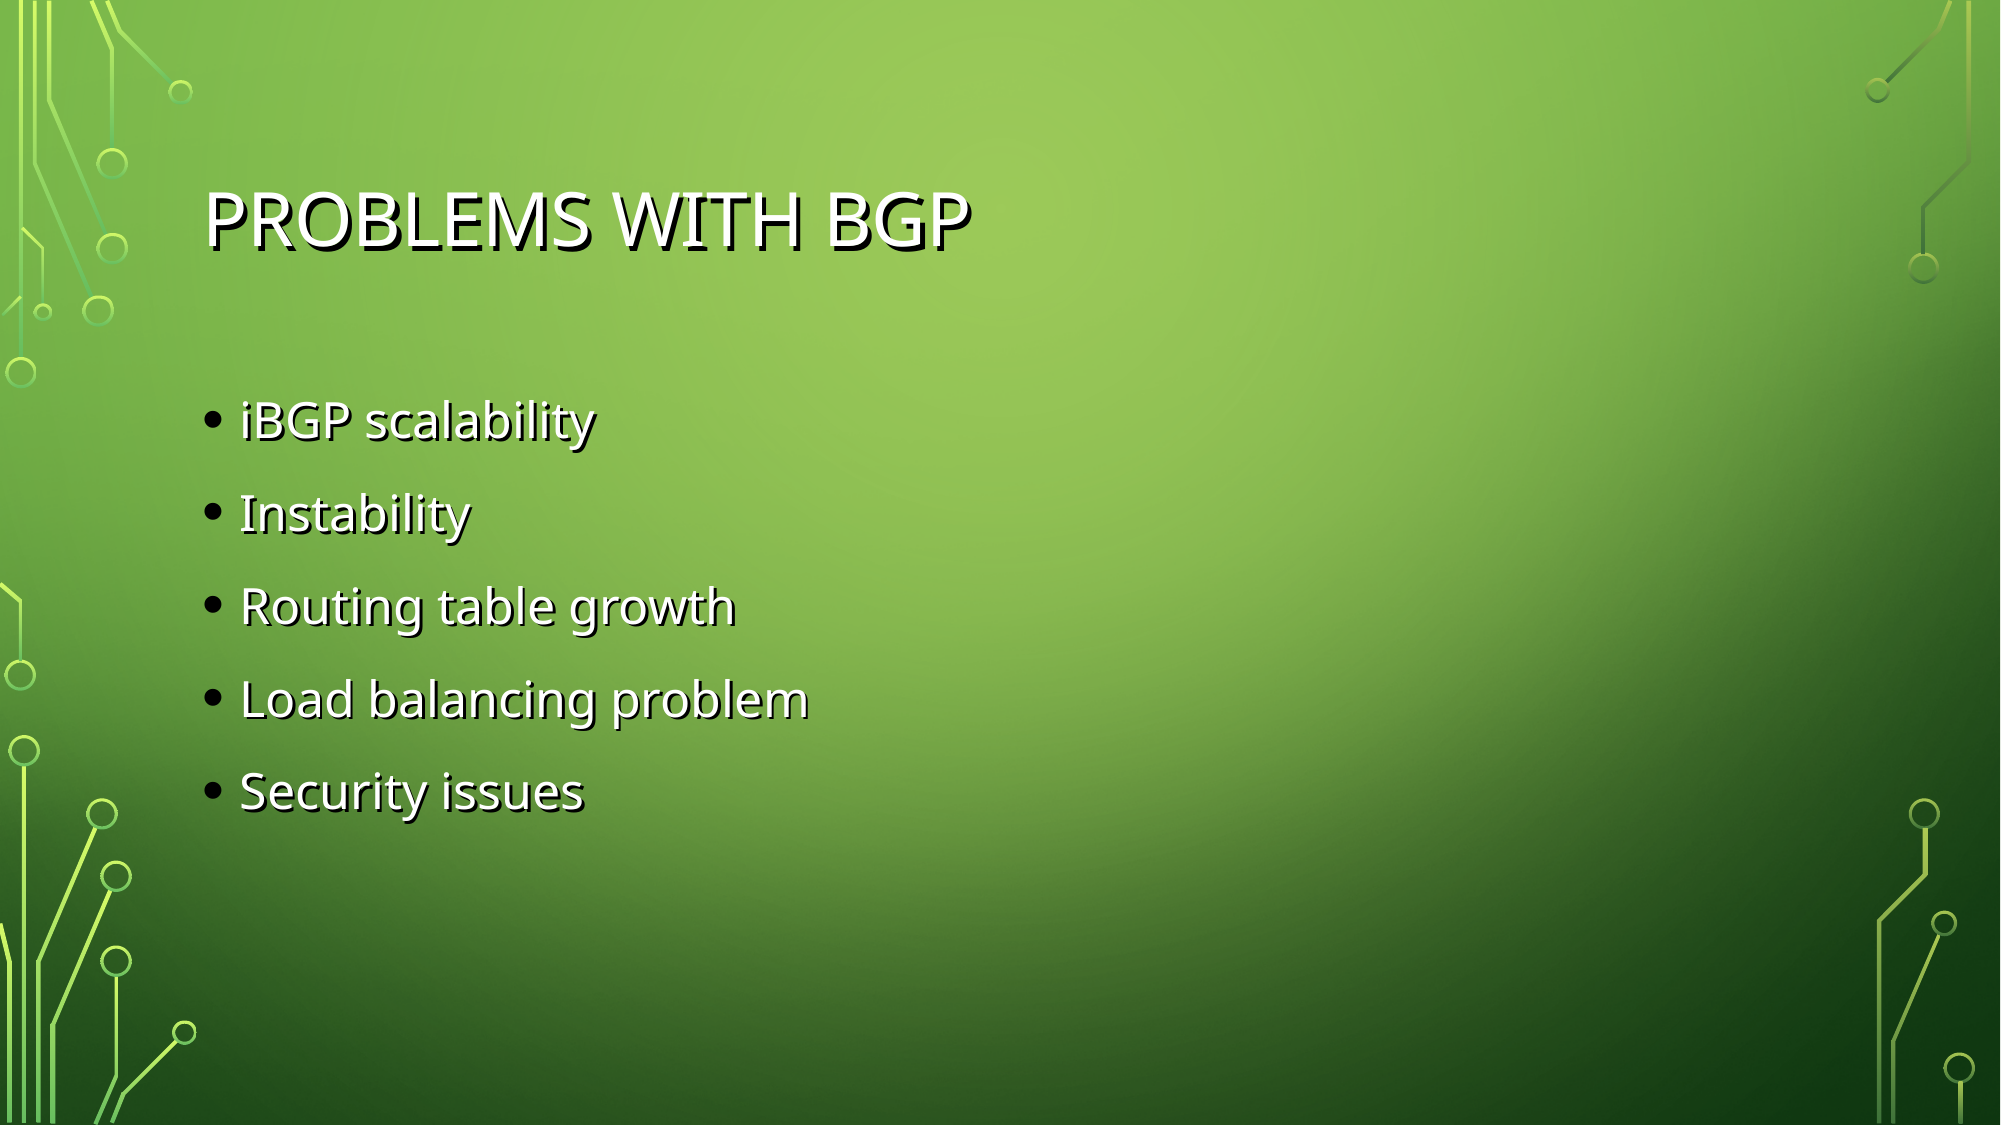

# Problems with bgp
iBGP scalability
Instability
Routing table growth
Load balancing problem
Security issues